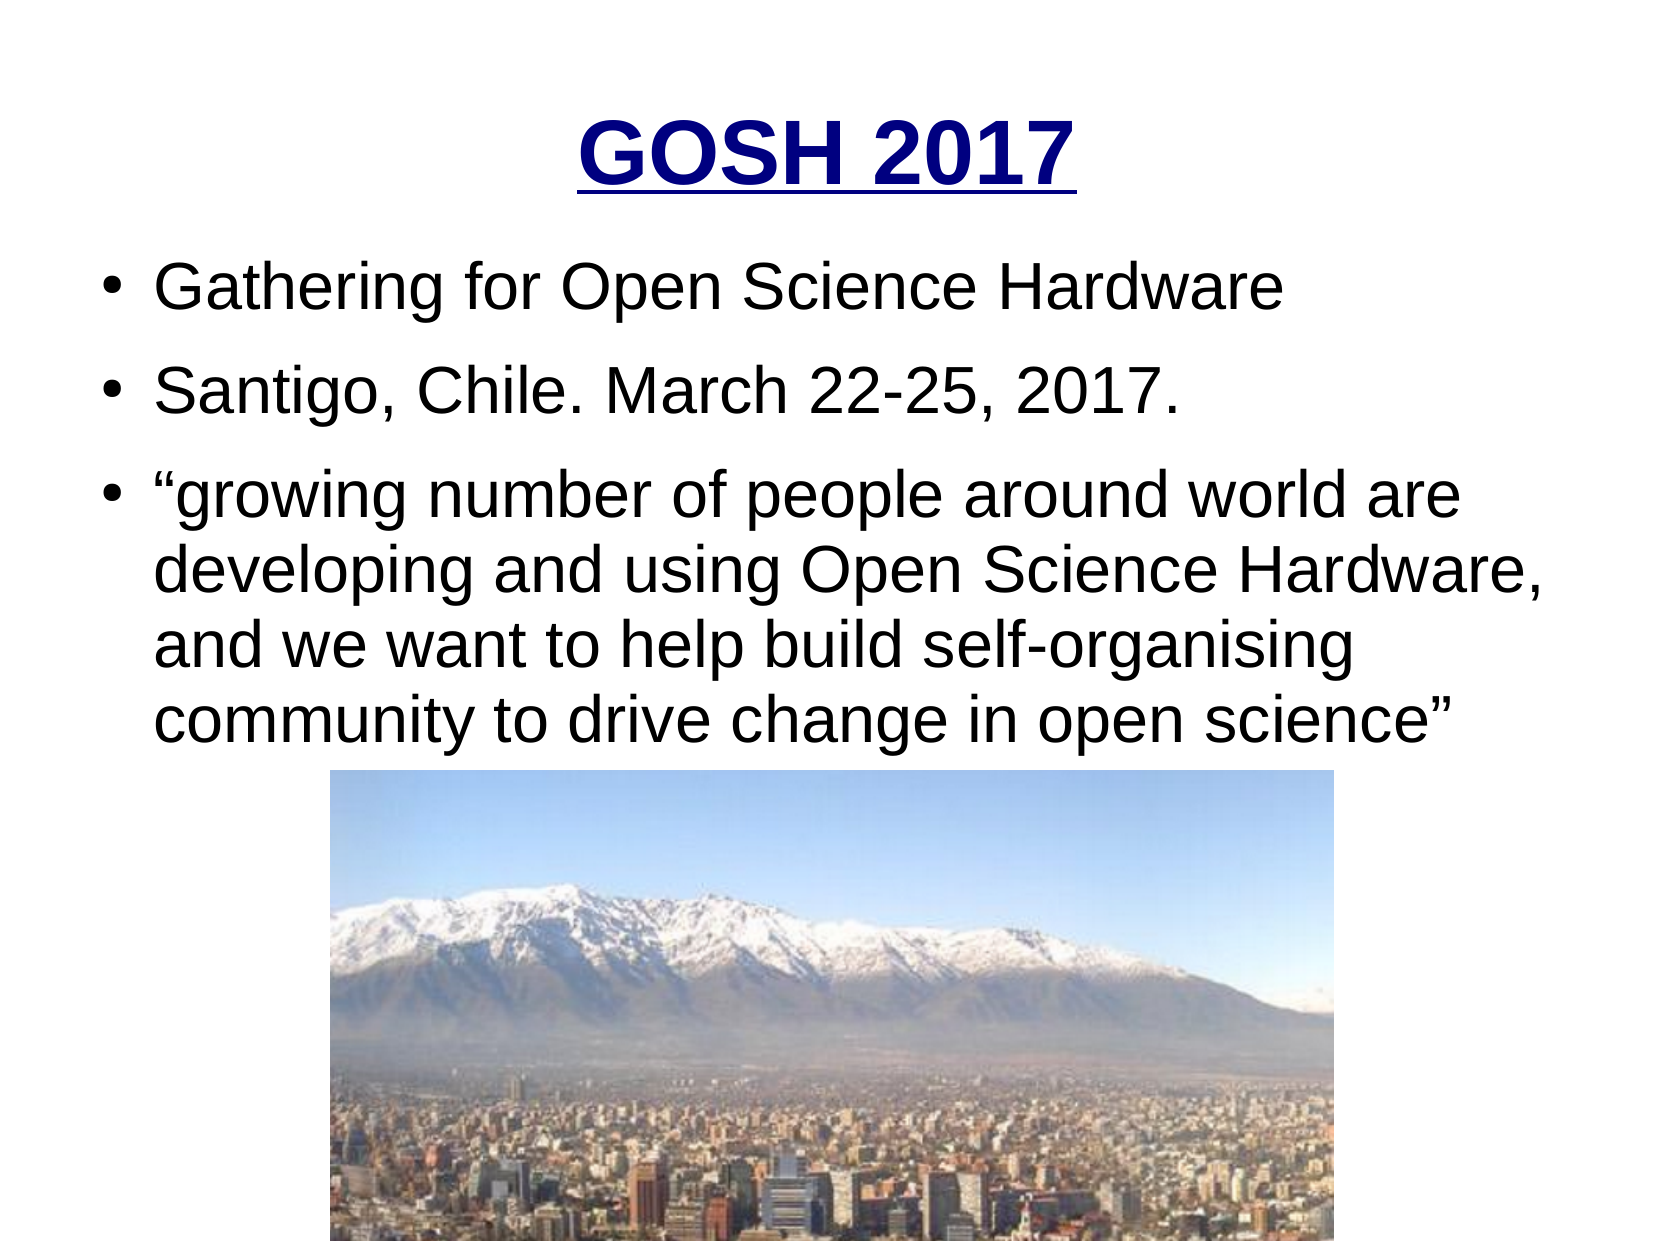

# GOSH 2017
Gathering for Open Science Hardware
Santigo, Chile. March 22-25, 2017.
“growing number of people around world are developing and using Open Science Hardware, and we want to help build self-organising community to drive change in open science”